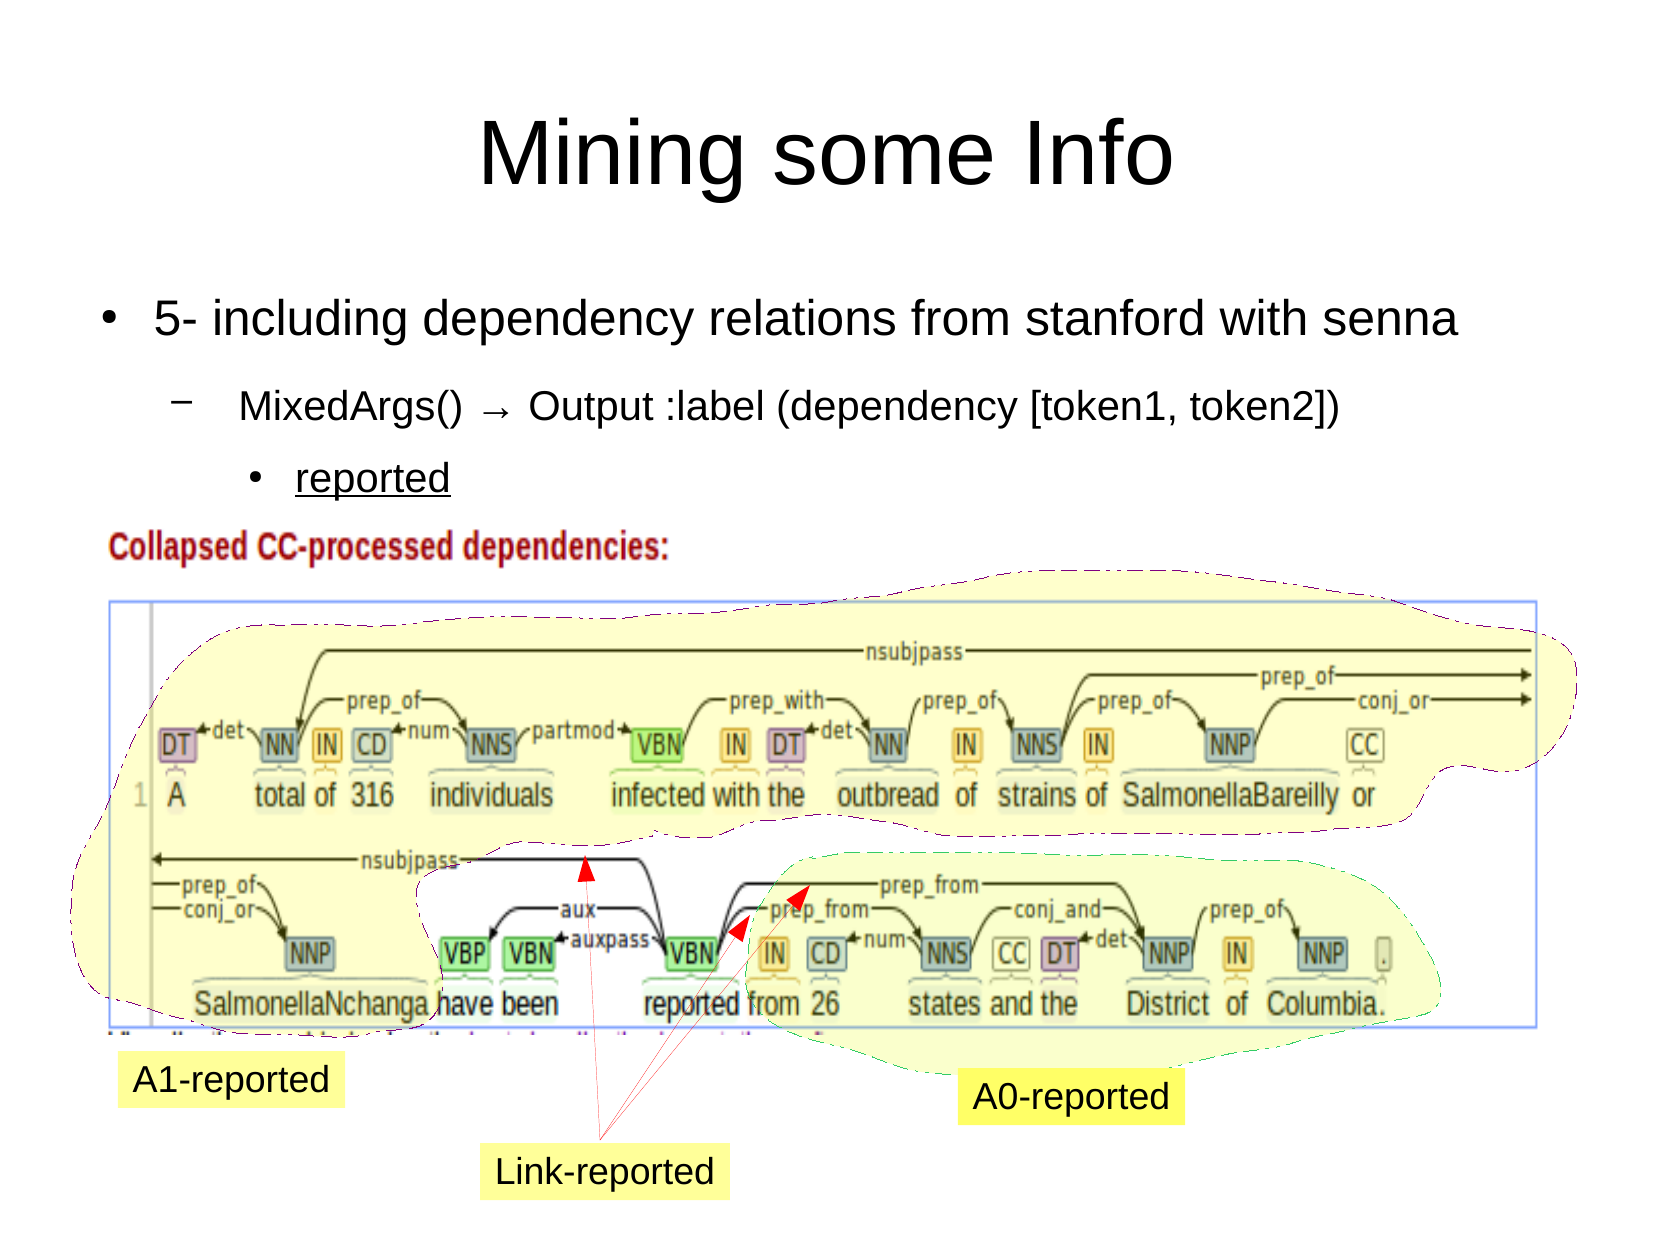

# Mining some Info
5- including dependency relations from stanford with senna
 MixedArgs() → Output :label (dependency [token1, token2])
reported
A1-reported
A0-reported
Link-reported